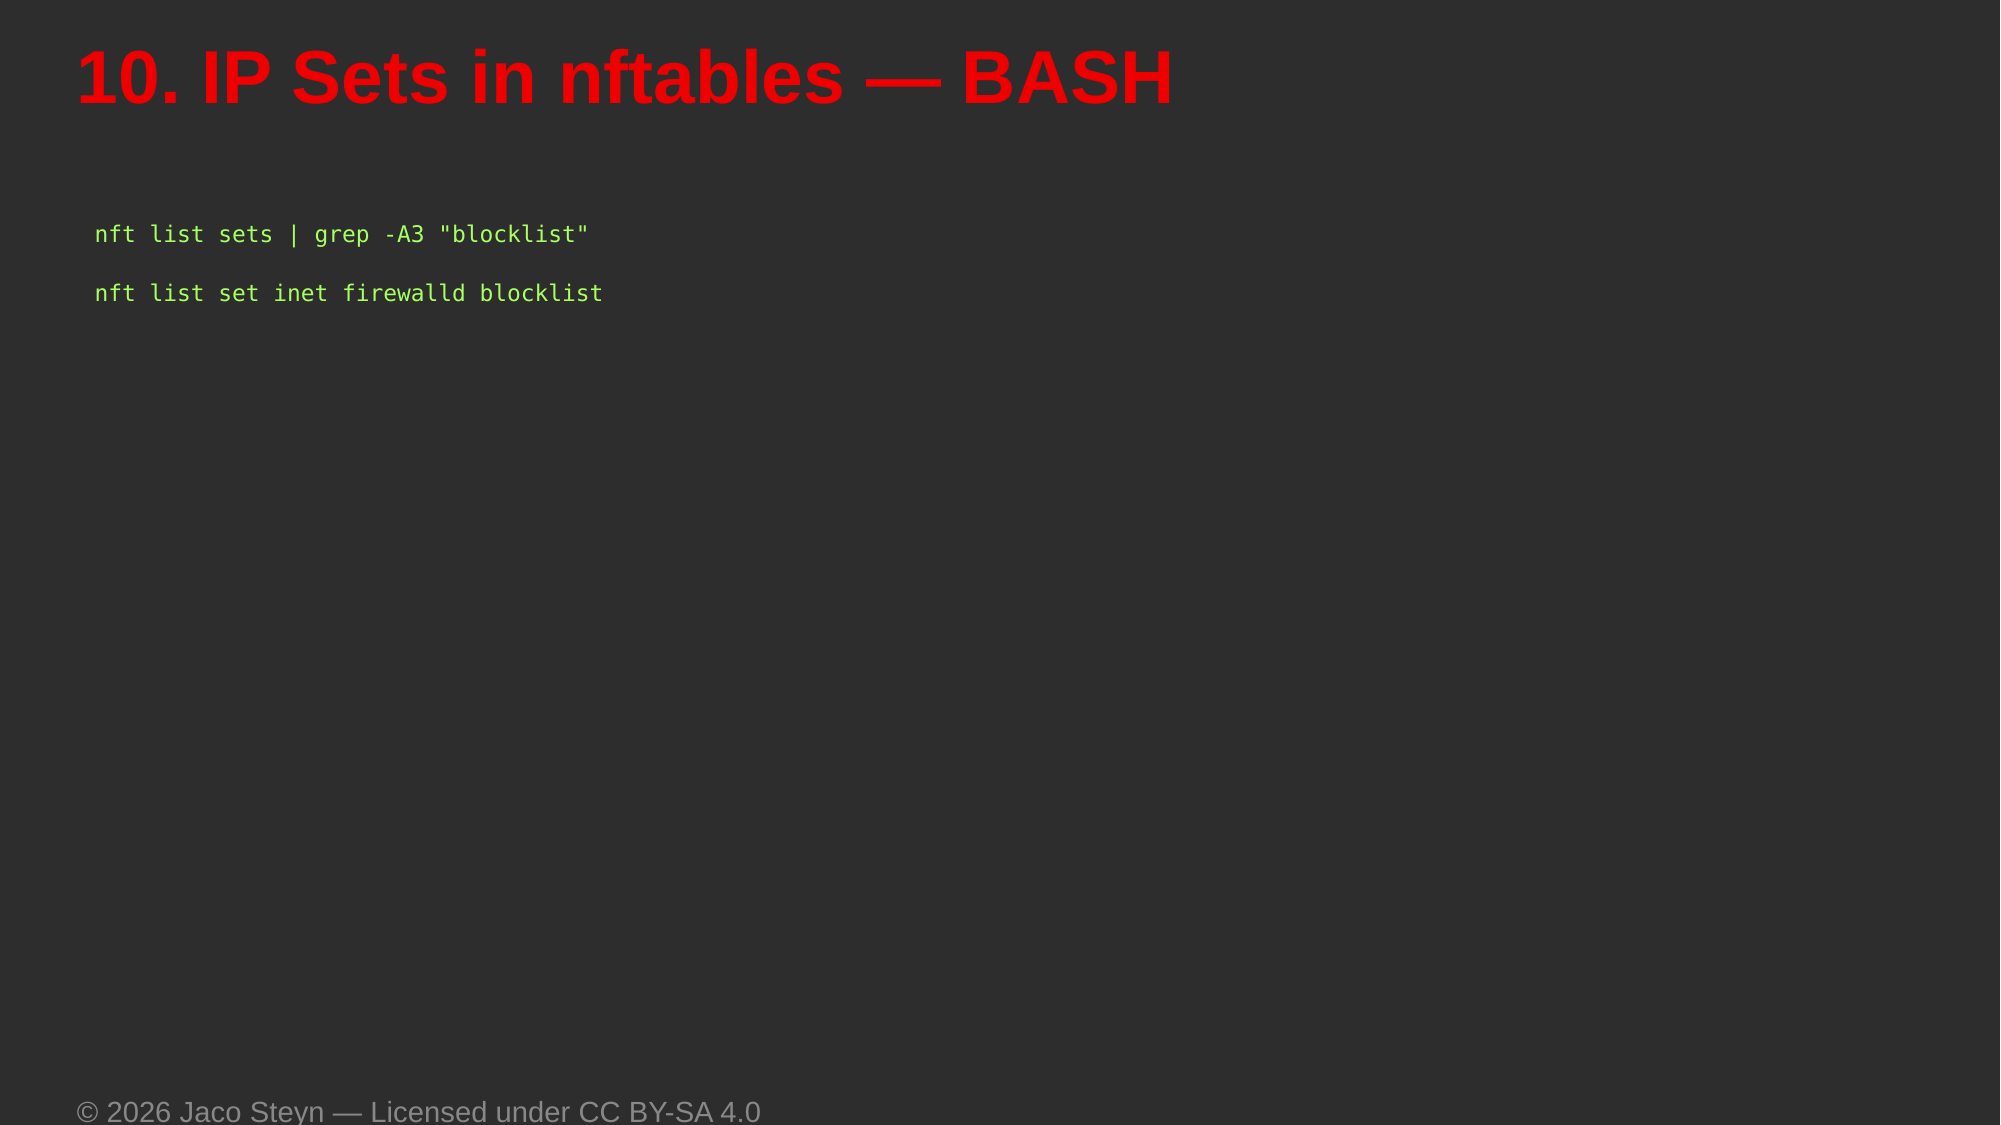

10. IP Sets in nftables — BASH
nft list sets | grep -A3 "blocklist"
nft list set inet firewalld blocklist
© 2026 Jaco Steyn — Licensed under CC BY-SA 4.0